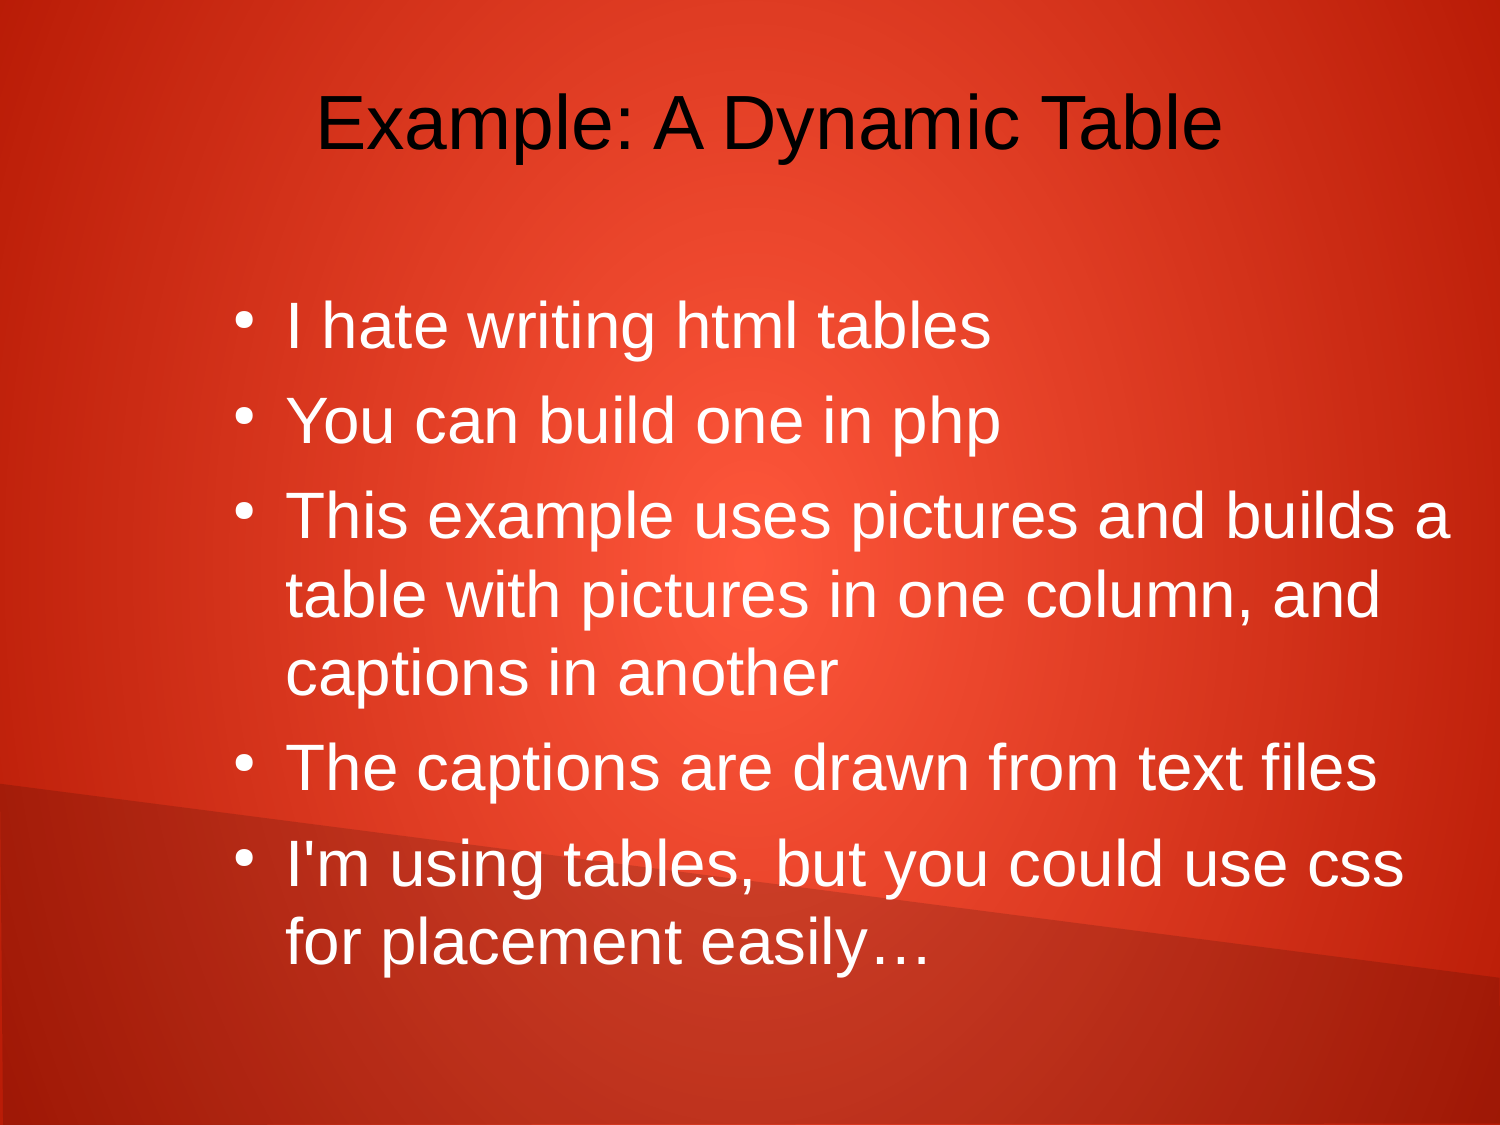

# Example: A Dynamic Table
I hate writing html tables
You can build one in php
This example uses pictures and builds a table with pictures in one column, and captions in another
The captions are drawn from text files
I'm using tables, but you could use css for placement easily…